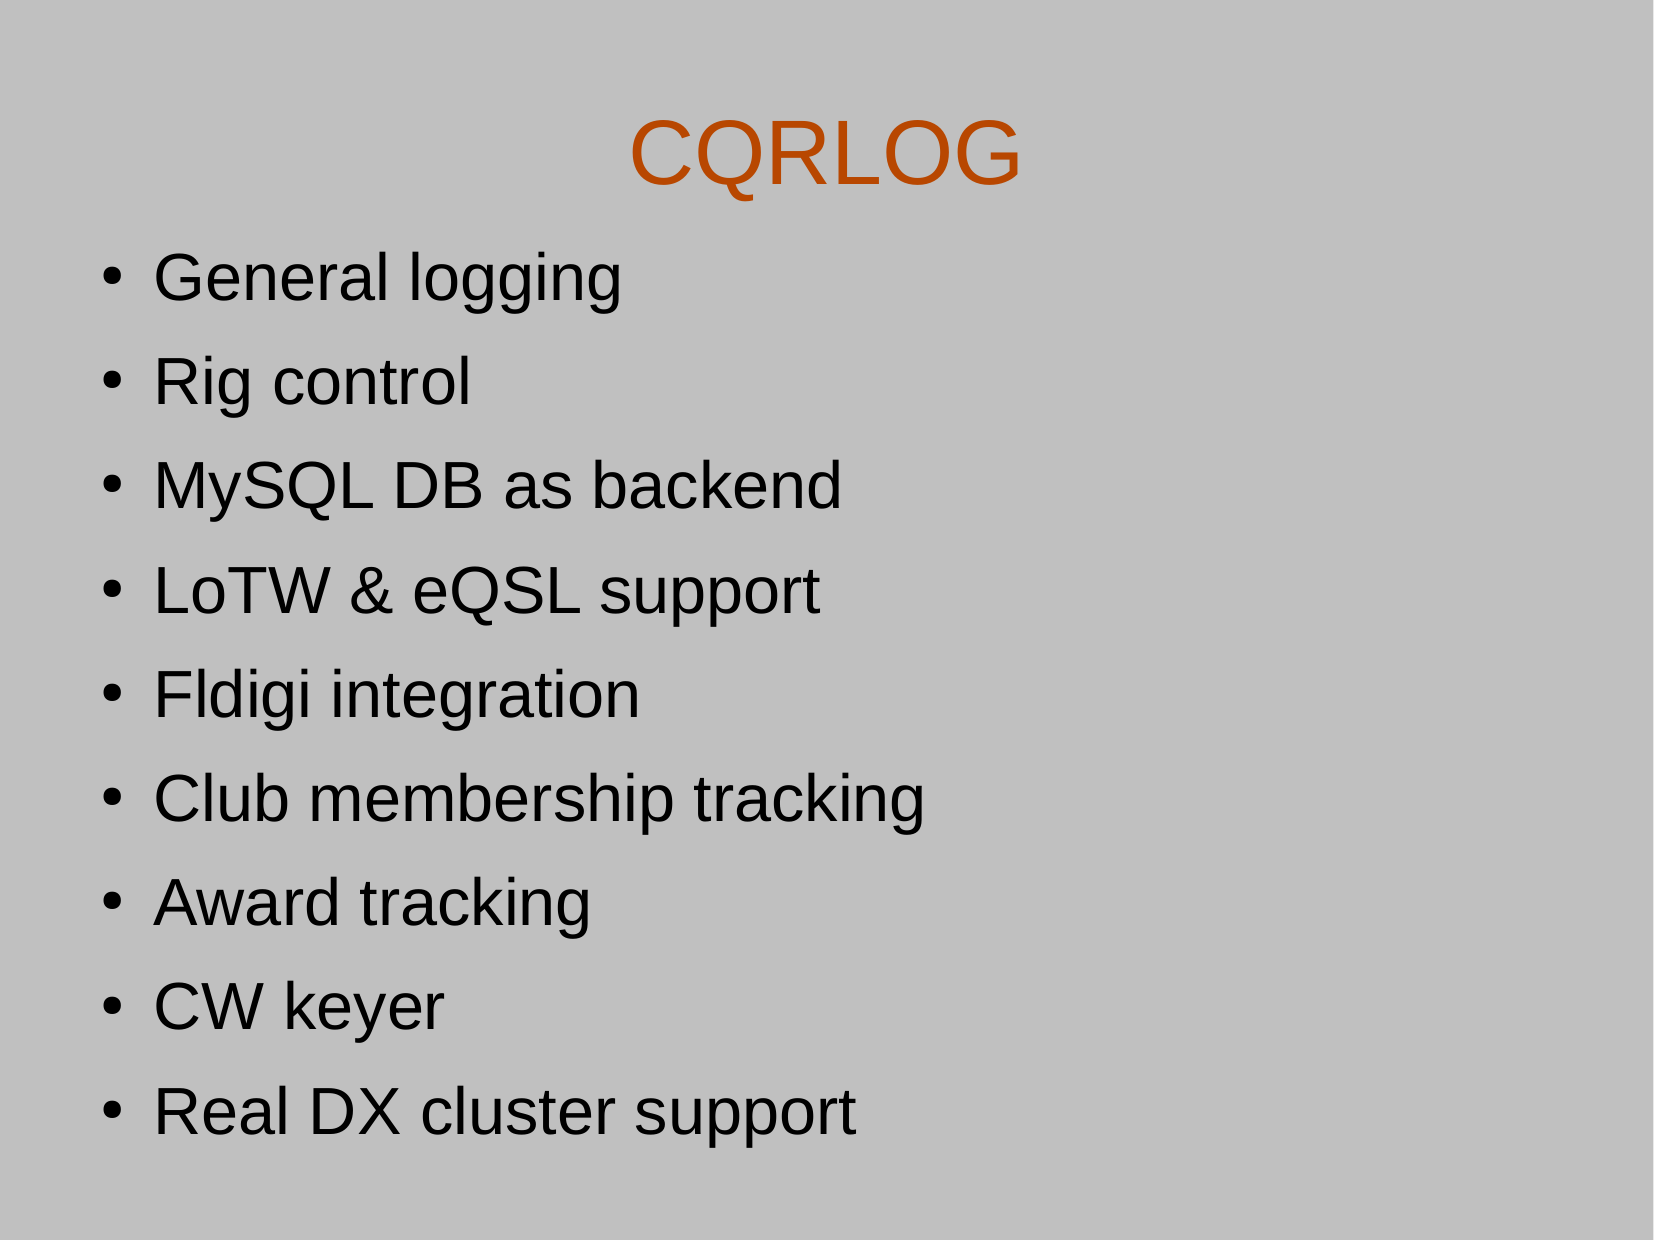

# CQRLOG
General logging
Rig control
MySQL DB as backend
LoTW & eQSL support
Fldigi integration
Club membership tracking
Award tracking
CW keyer
Real DX cluster support